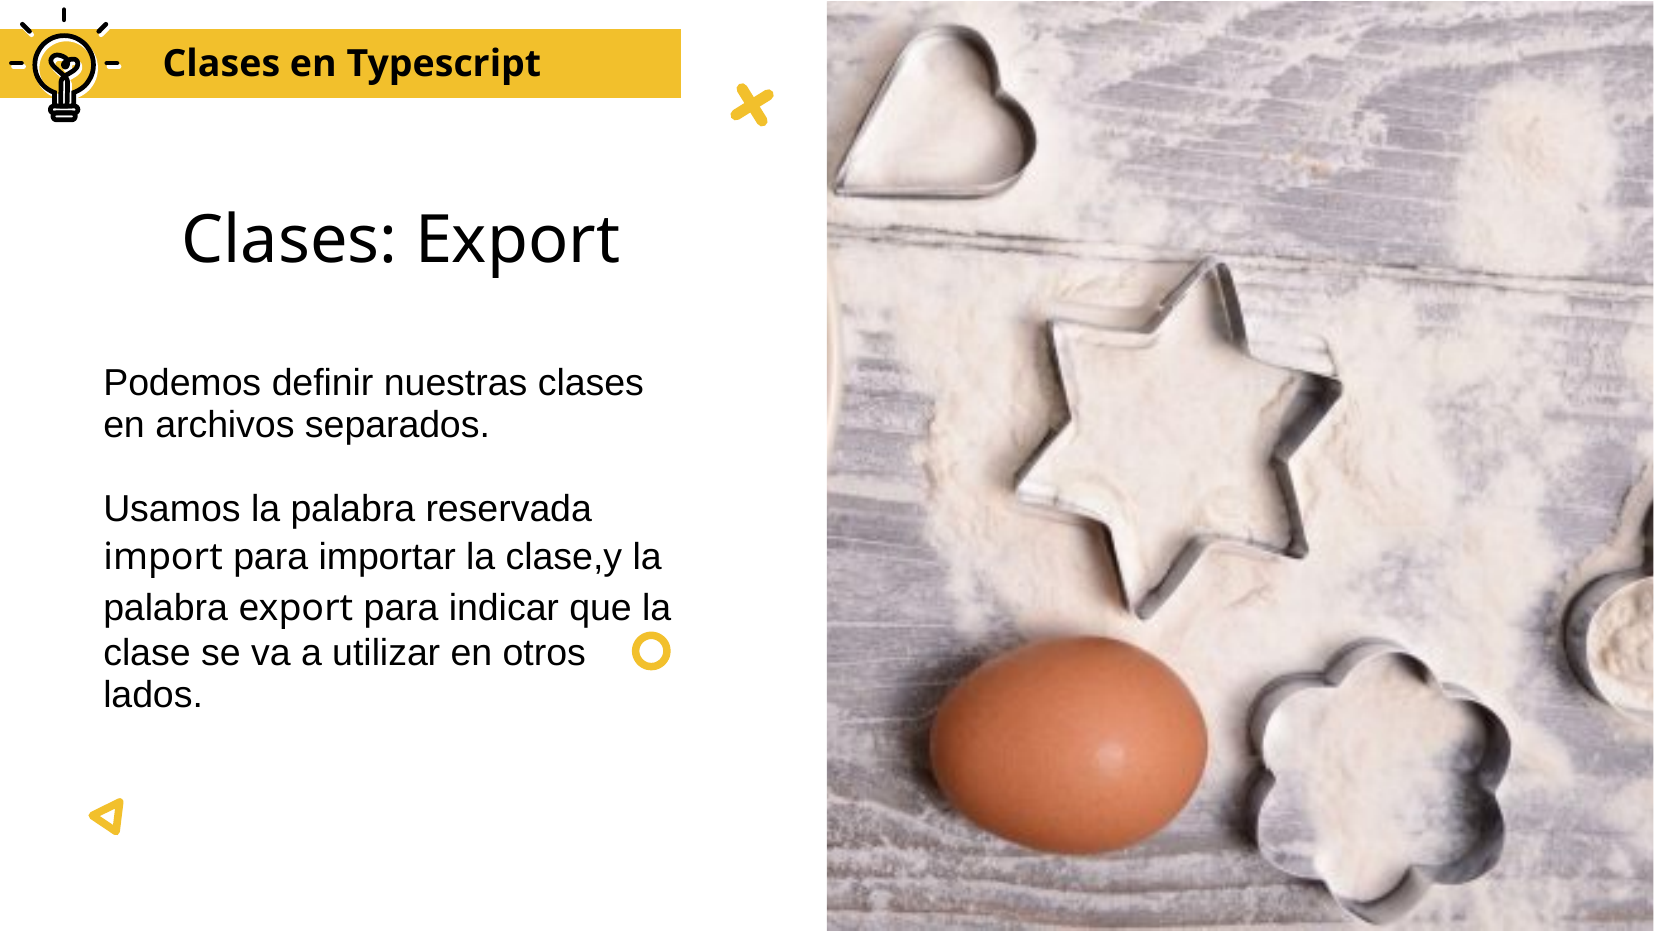

Clases en Typescript
Clases: Export
Podemos definir nuestras clases en archivos separados.
Usamos la palabra reservada import para importar la clase,y la palabra export para indicar que la clase se va a utilizar en otros lados.